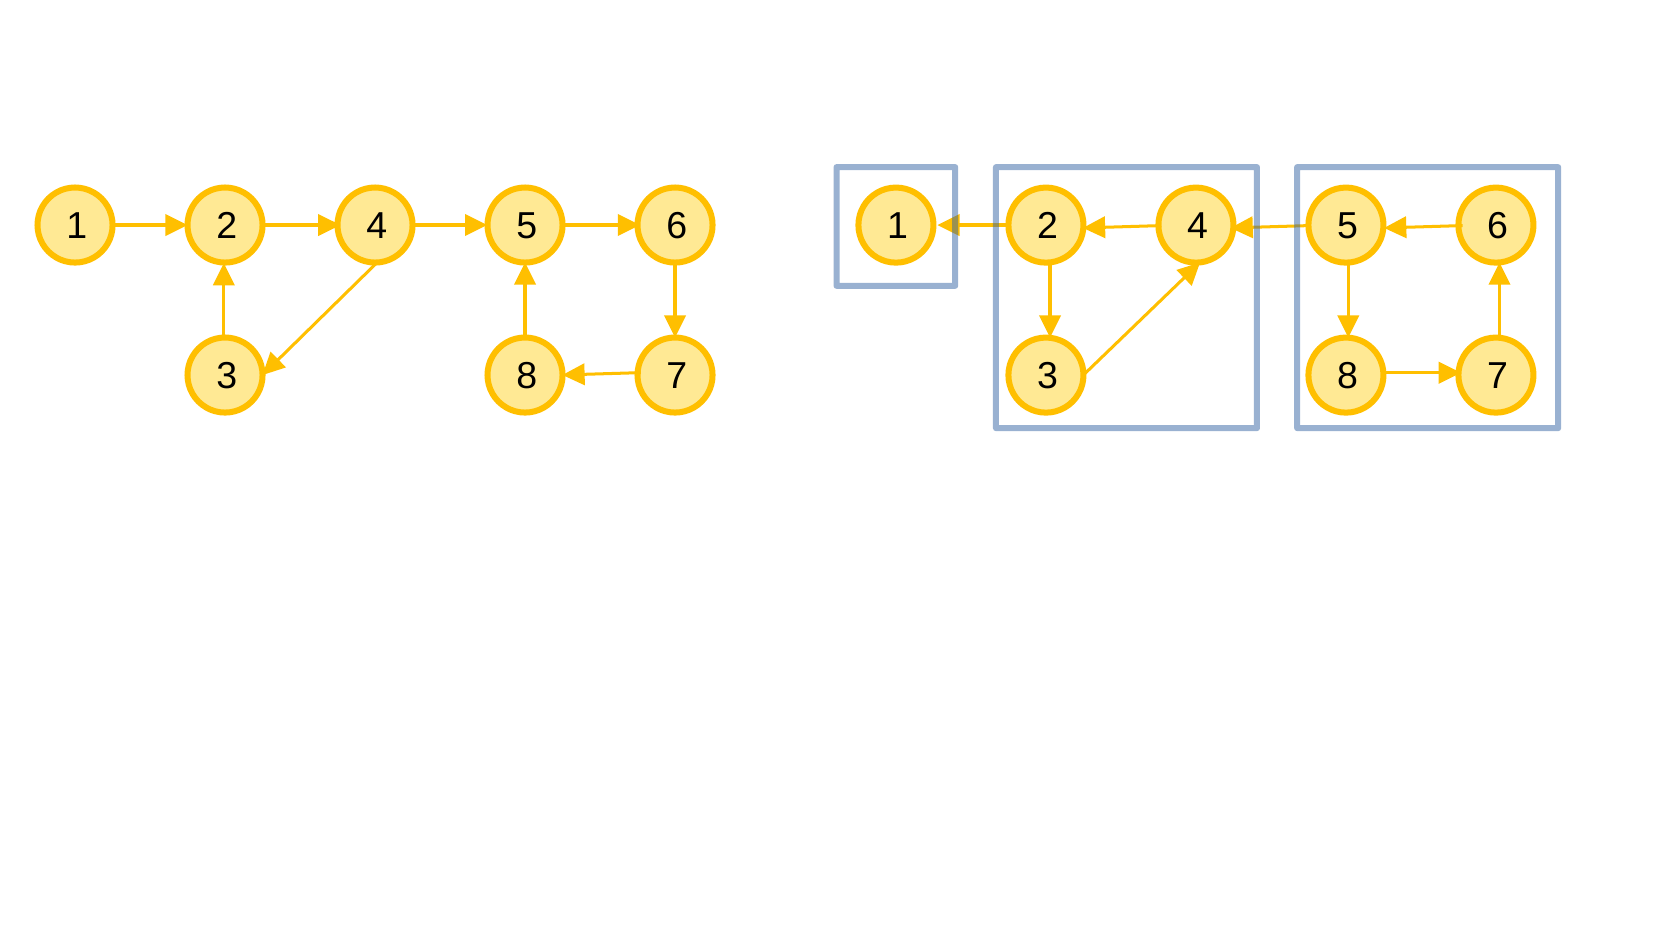

1
2
4
5
6
1
2
4
5
6
3
8
7
3
8
7